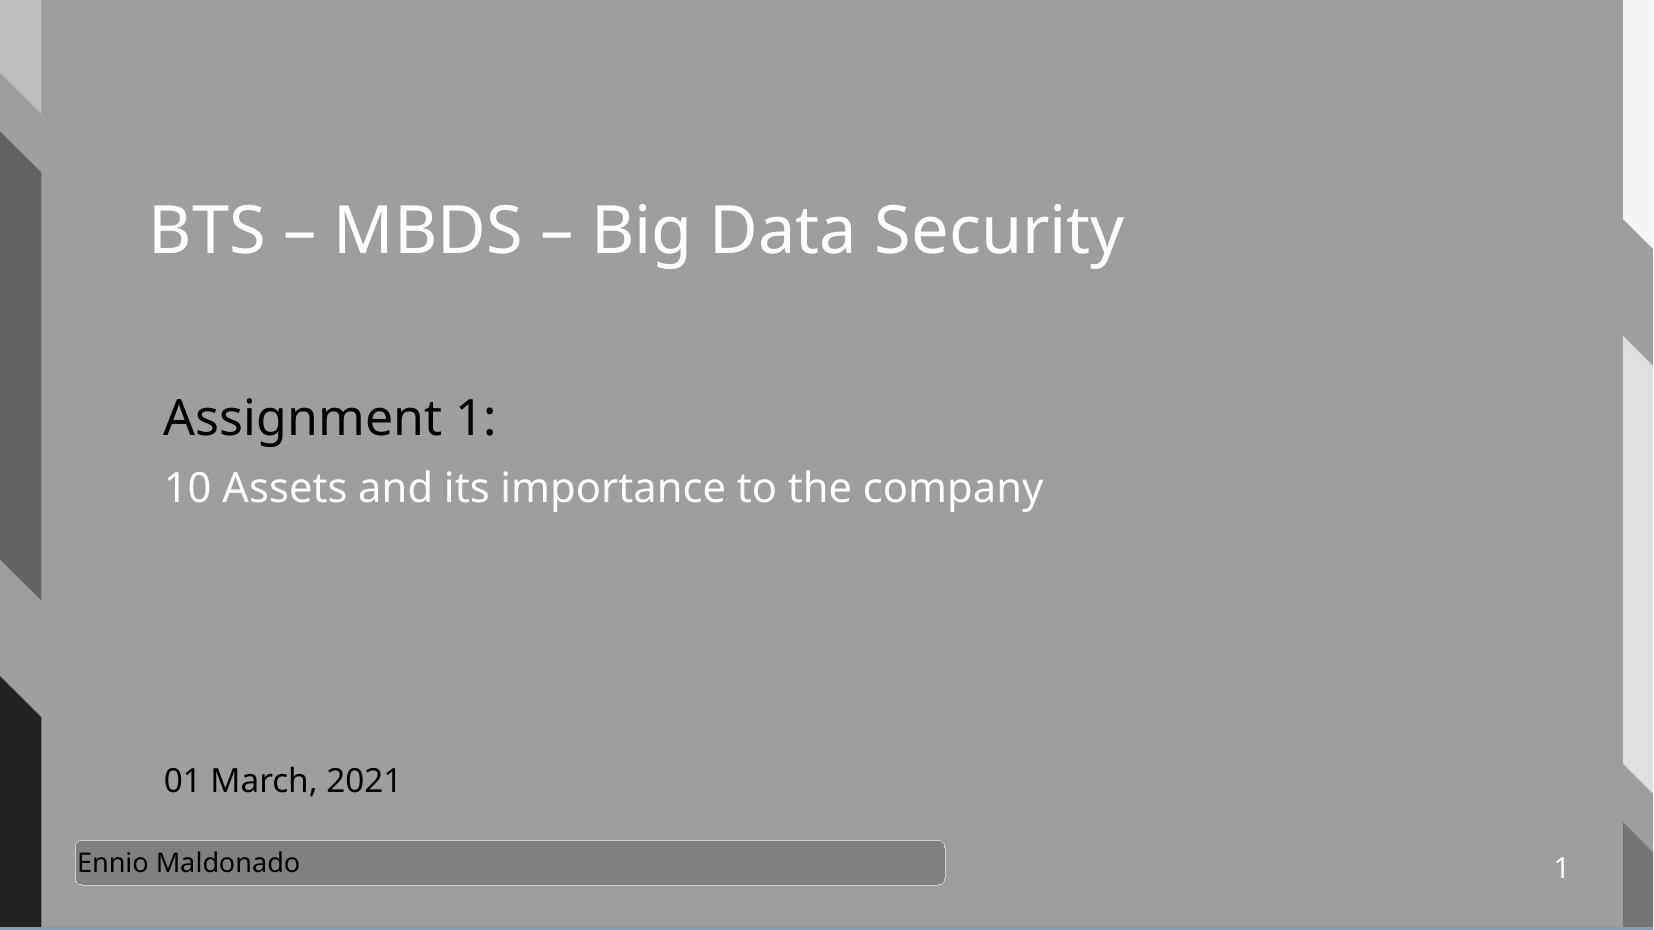

# BTS – MBDS – Big Data Security
Assignment 1:
10 Assets and its importance to the company
01 March, 2021
Ennio Maldonado
3 October 2020
Candy Clone
1